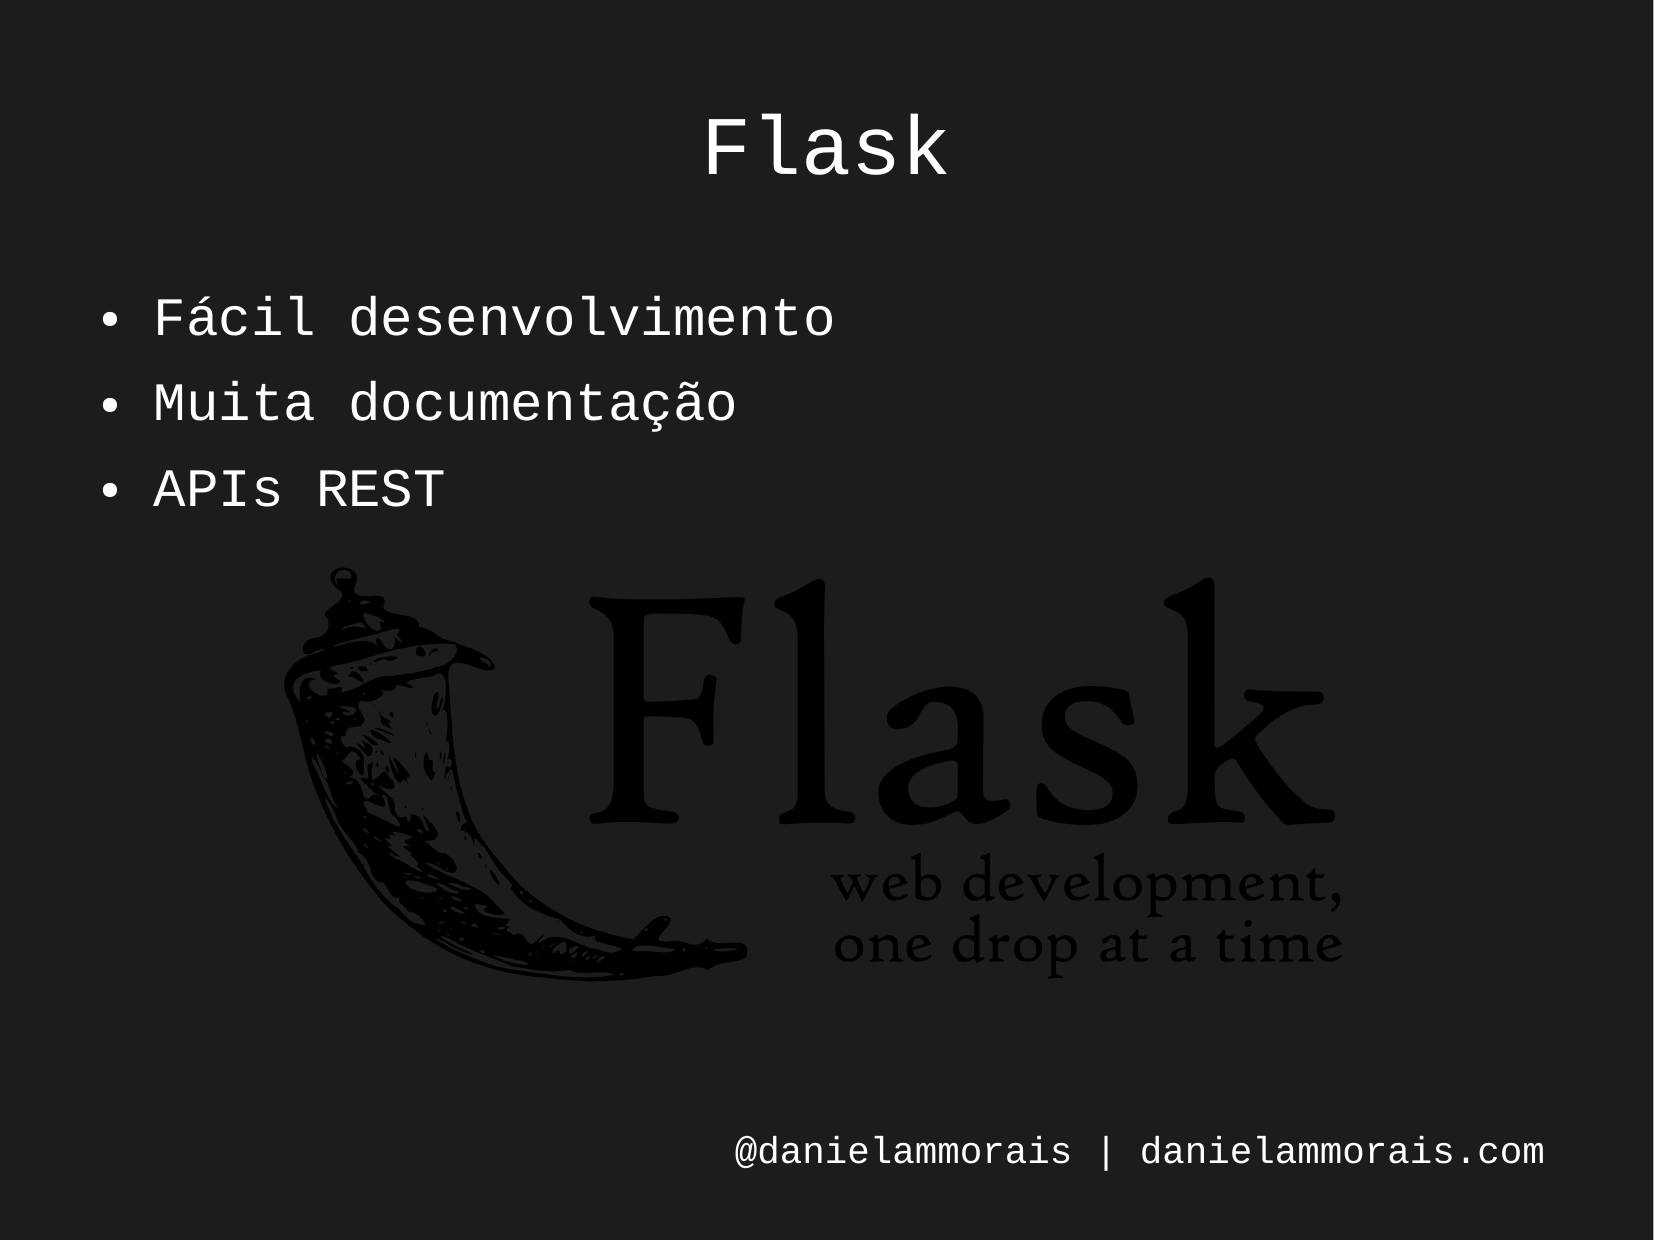

# Flask
Fácil desenvolvimento
Muita documentação
APIs REST
@danielammorais | danielammorais.com